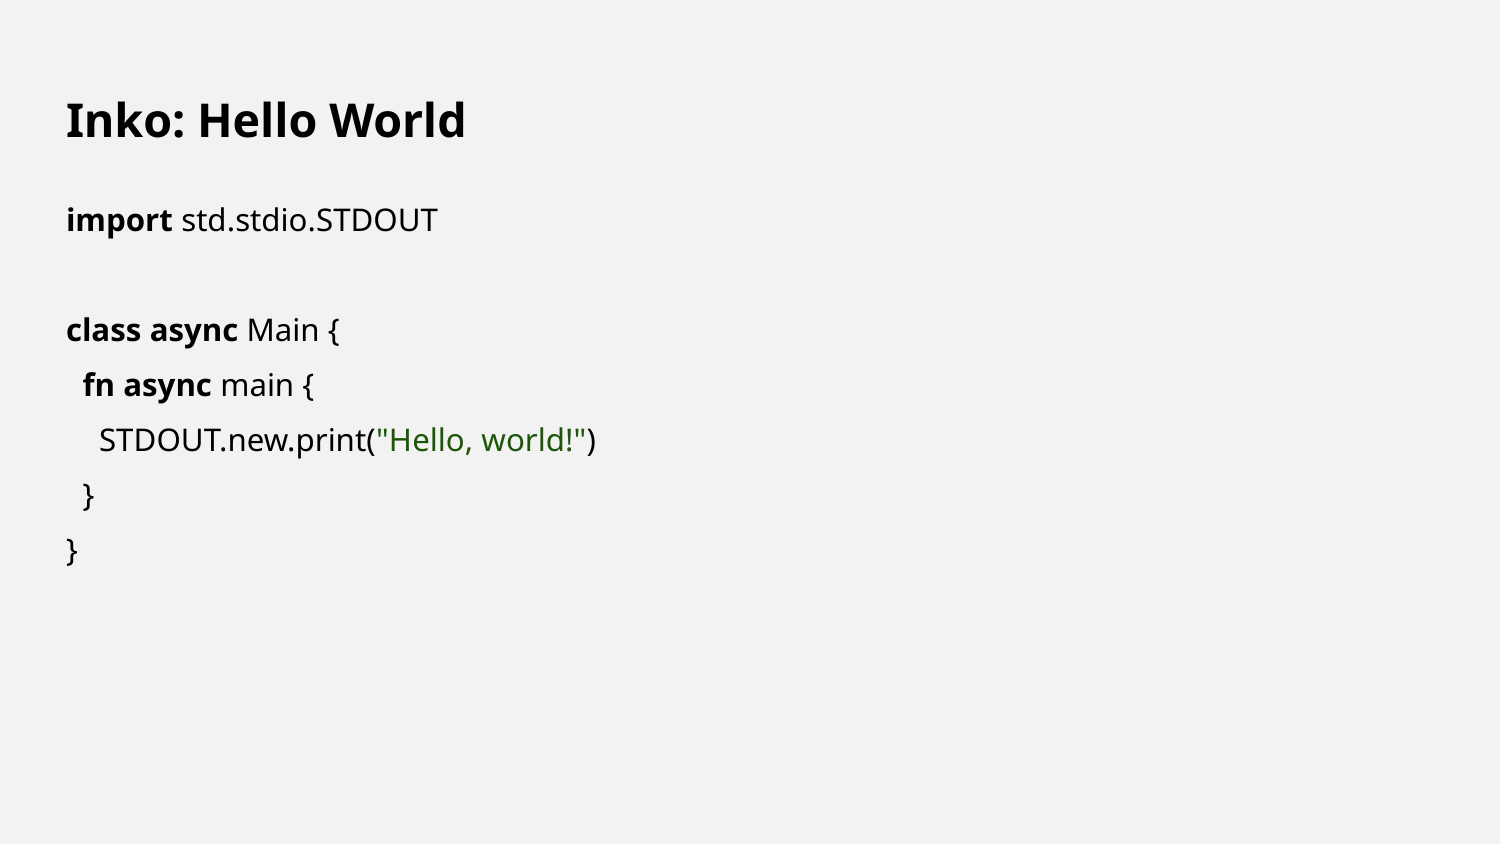

# Inko: Hello World
import std.stdio.STDOUT
class async Main {
 fn async main {
 STDOUT.new.print("Hello, world!")
 }
}